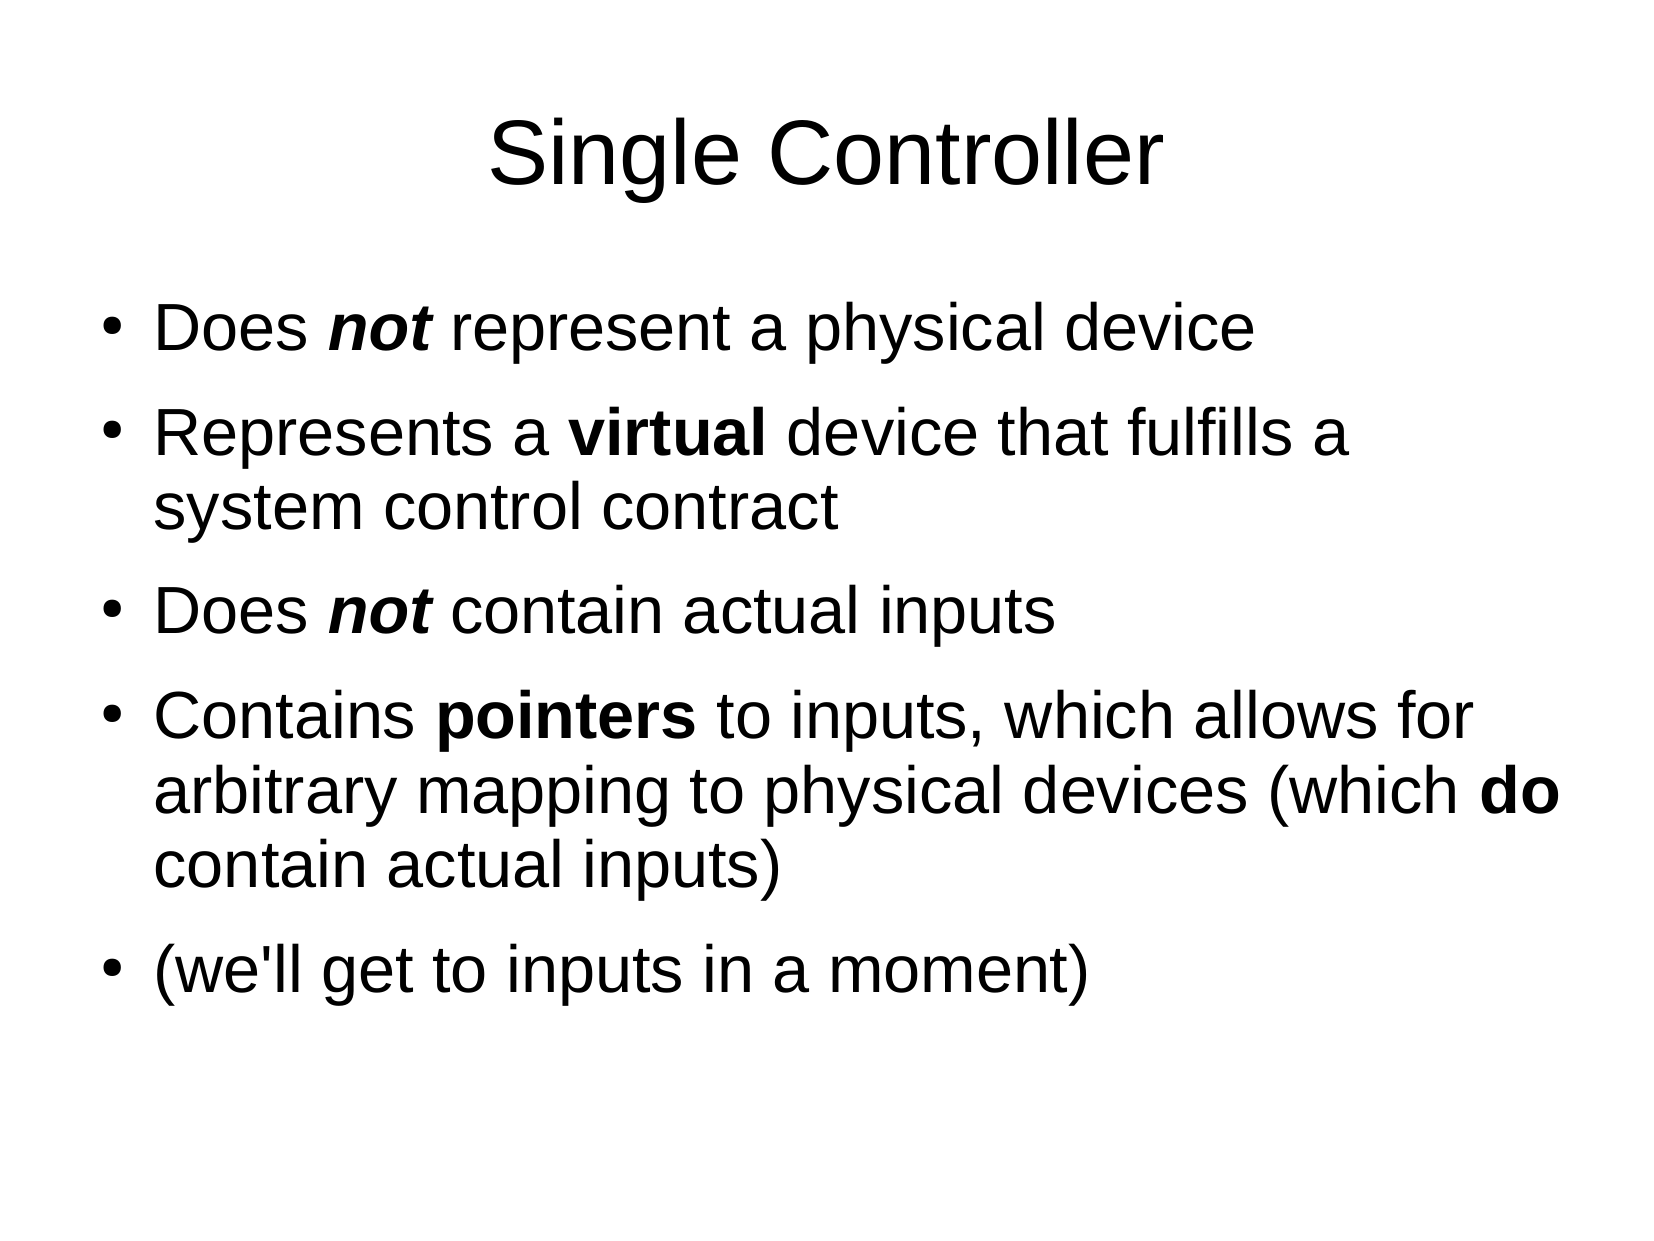

# Single Controller
Does not represent a physical device
Represents a virtual device that fulfills a system control contract
Does not contain actual inputs
Contains pointers to inputs, which allows for arbitrary mapping to physical devices (which do contain actual inputs)
(we'll get to inputs in a moment)